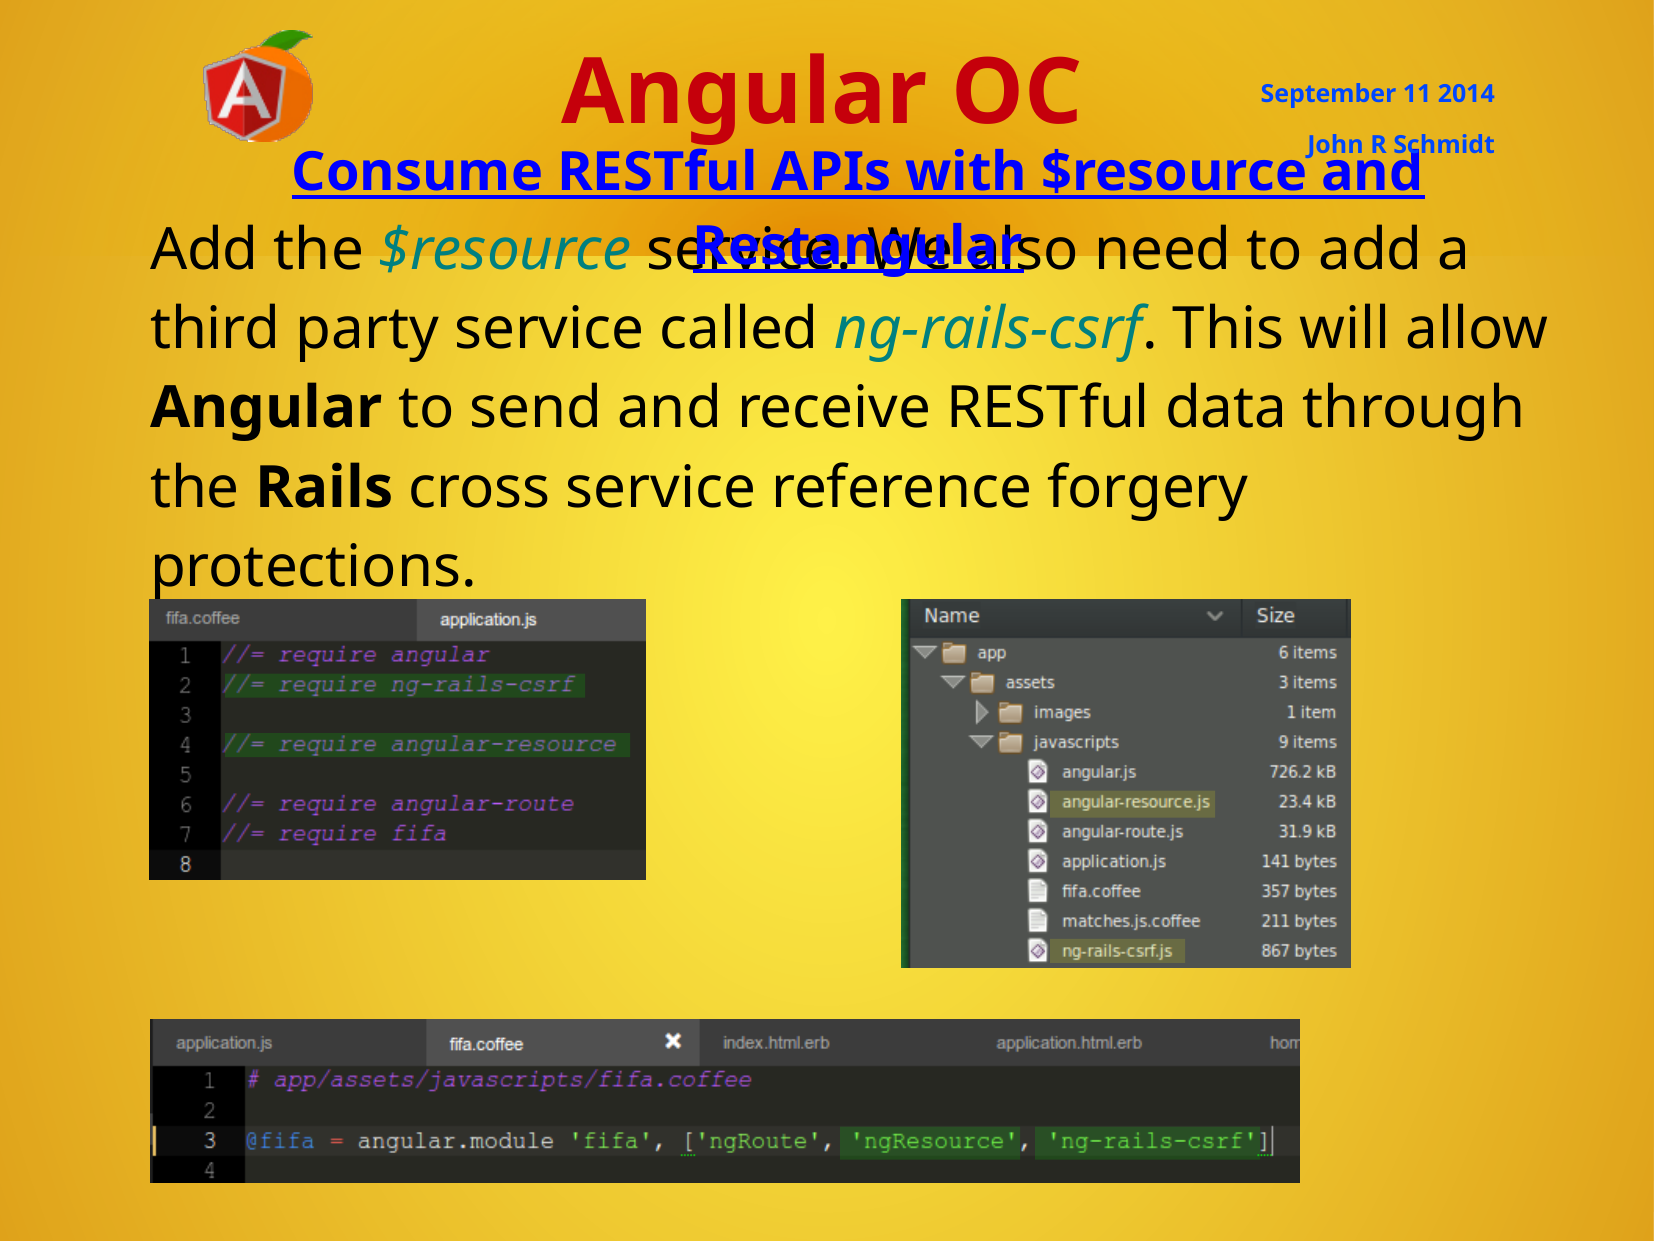

# Angular OC
September 11 2014
John R Schmidt
Consume RESTful APIs with $resource and Restangular
Add the $resource service. We also need to add a third party service called ng-rails-csrf. This will allow Angular to send and receive RESTful data through the Rails cross service reference forgery protections.